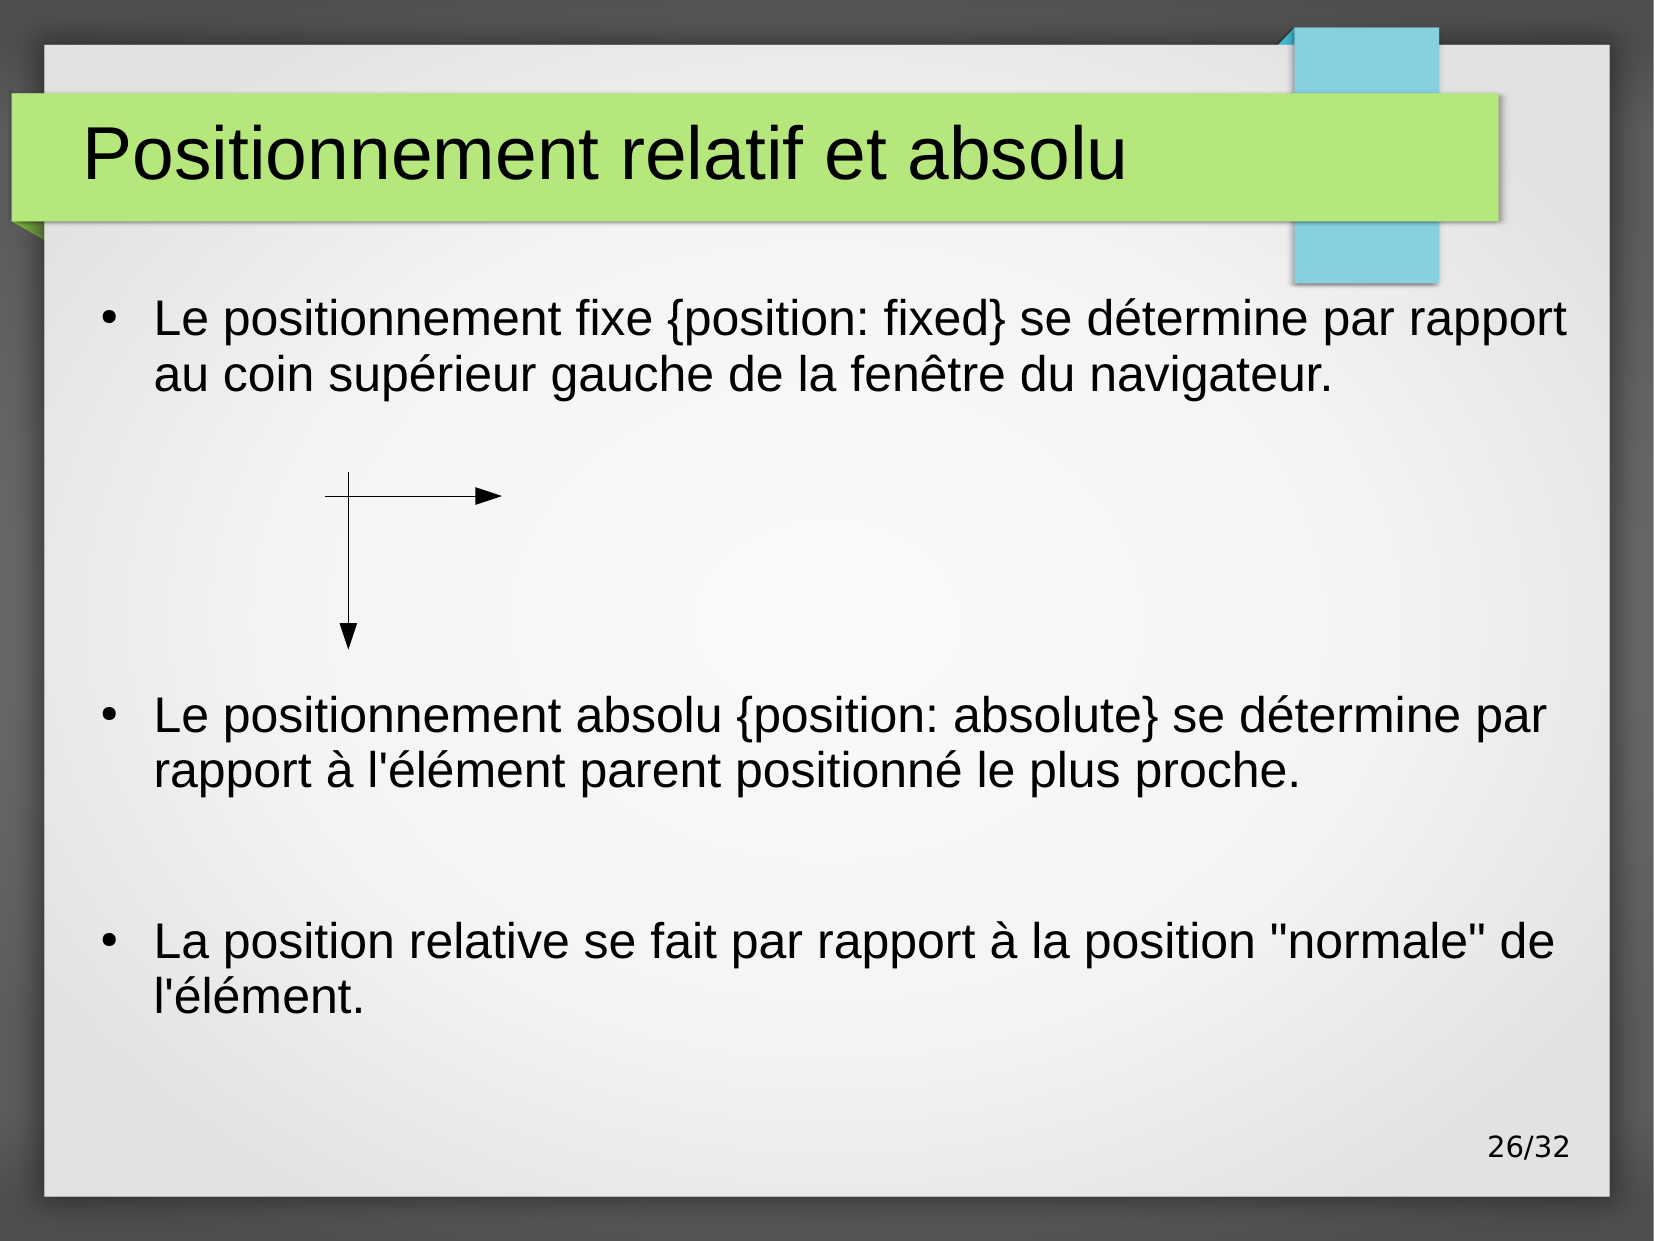

# Positionnement relatif et absolu
Le positionnement fixe {position: fixed} se détermine par rapport au coin supérieur gauche de la fenêtre du navigateur.
Le positionnement absolu {position: absolute} se détermine par rapport à l'élément parent positionné le plus proche.
La position relative se fait par rapport à la position "normale" de l'élément.
26